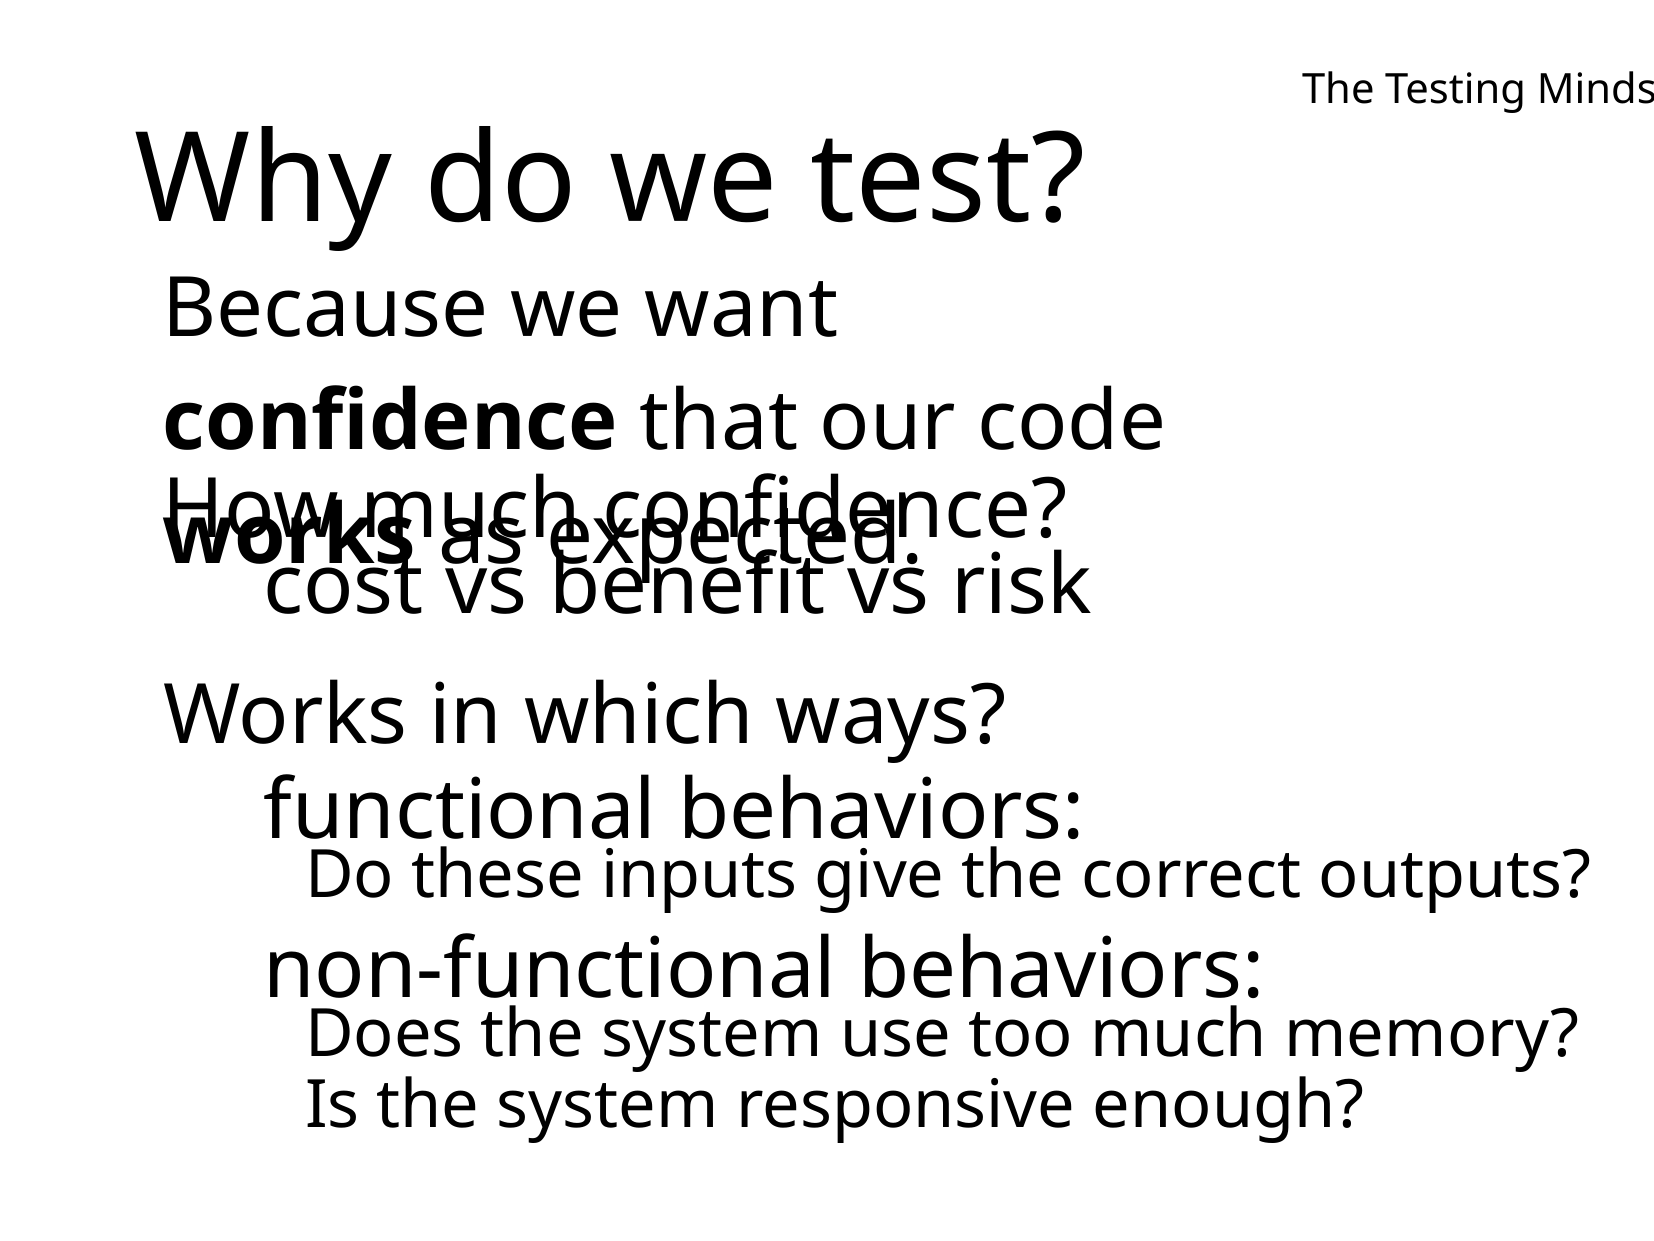

The Testing Mindset
Why do we test?
Because we want confidence that our code works as expected.
How much confidence?
cost vs benefit vs risk
Works in which ways?
functional behaviors:
Do these inputs give the correct outputs?
non-functional behaviors:
Does the system use too much memory?
Is the system responsive enough?